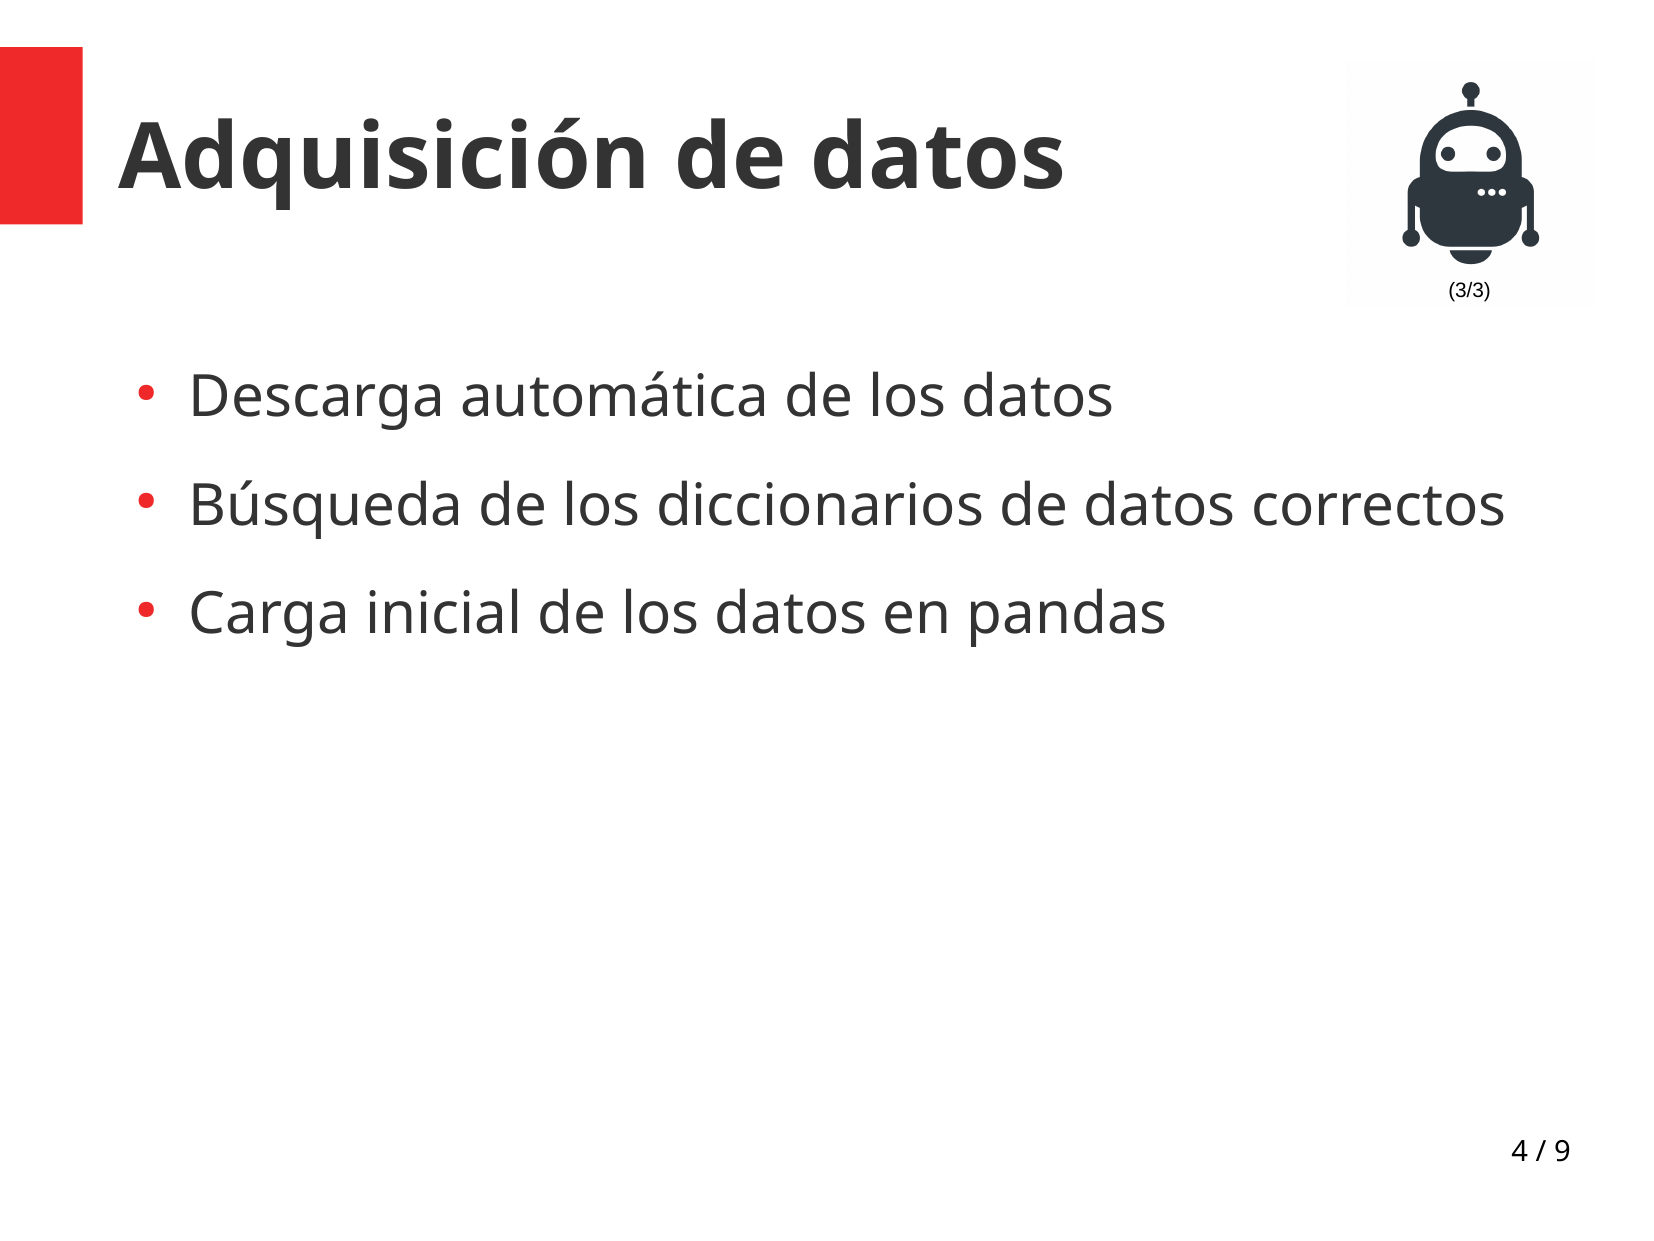

# Adquisición de datos
(3/3)
Descarga automática de los datos
Búsqueda de los diccionarios de datos correctos
Carga inicial de los datos en pandas
4